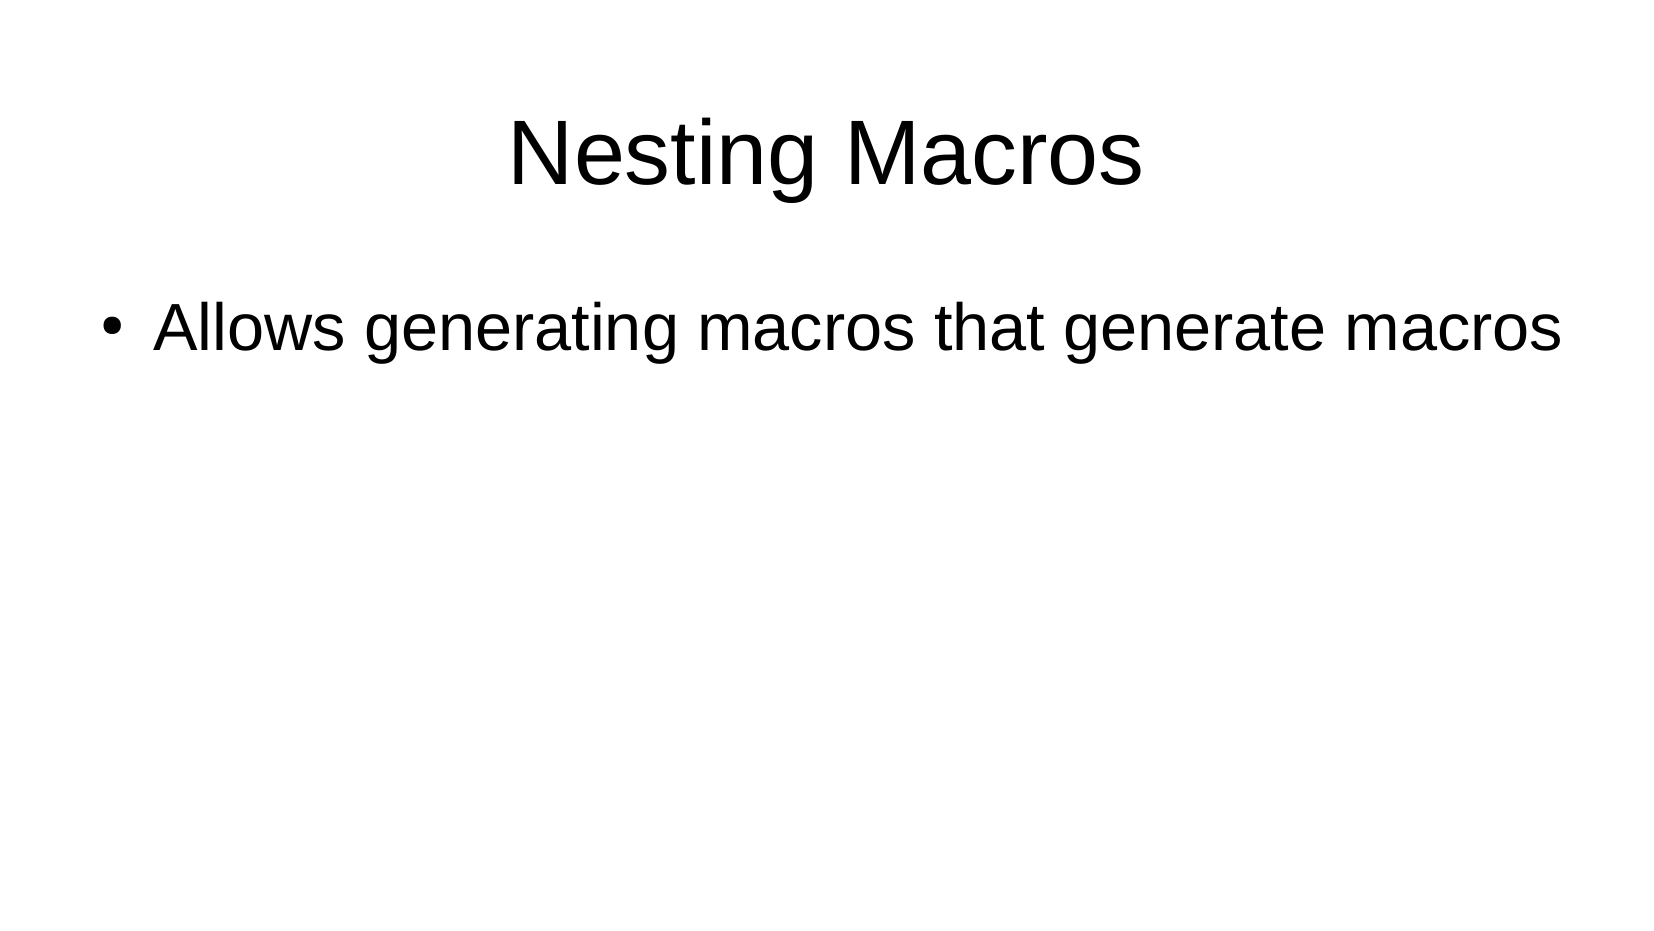

# Nesting Macros
Allows generating macros that generate macros